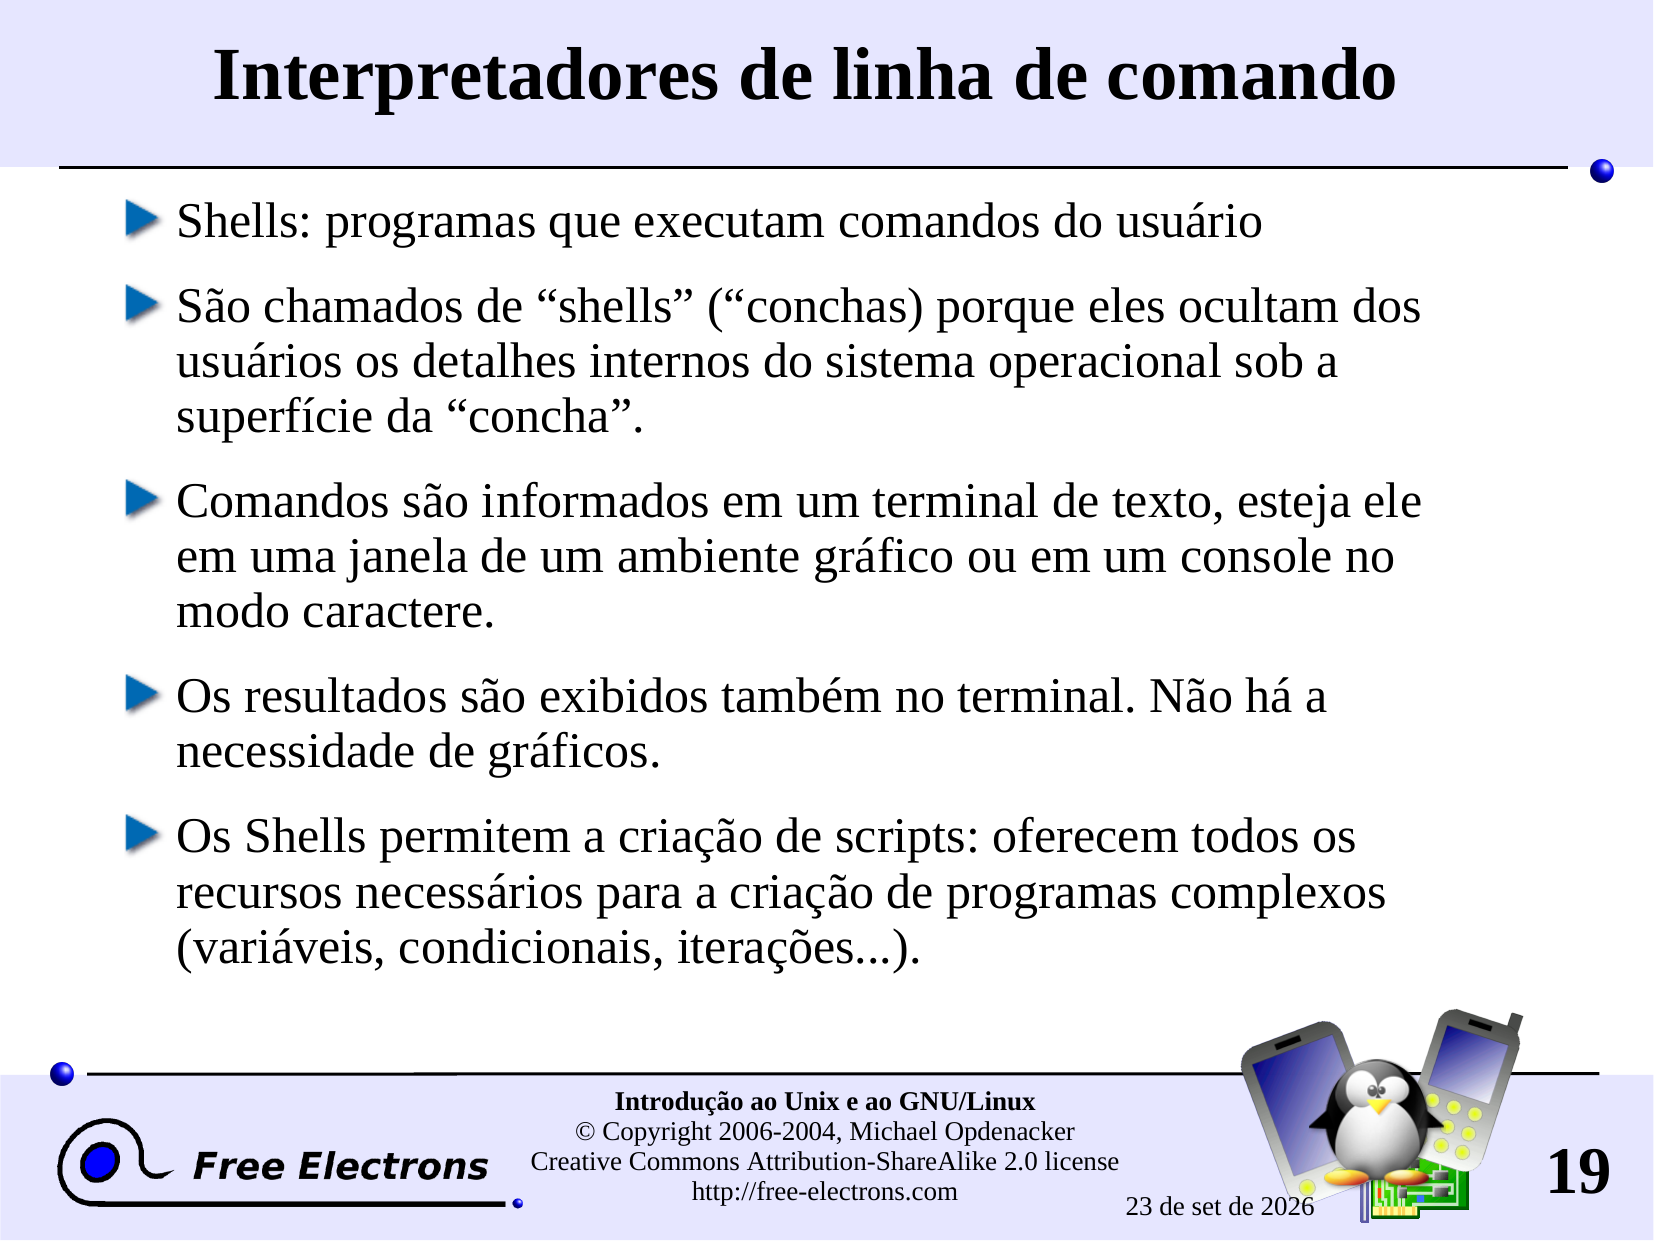

# Interpretadores de linha de comando
Shells: programas que executam comandos do usuário
São chamados de “shells” (“conchas) porque eles ocultam dos usuários os detalhes internos do sistema operacional sob a superfície da “concha”.
Comandos são informados em um terminal de texto, esteja ele em uma janela de um ambiente gráfico ou em um console no modo caractere.
Os resultados são exibidos também no terminal. Não há a necessidade de gráficos.
Os Shells permitem a criação de scripts: oferecem todos os recursos necessários para a criação de programas complexos (variáveis, condicionais, iterações...).